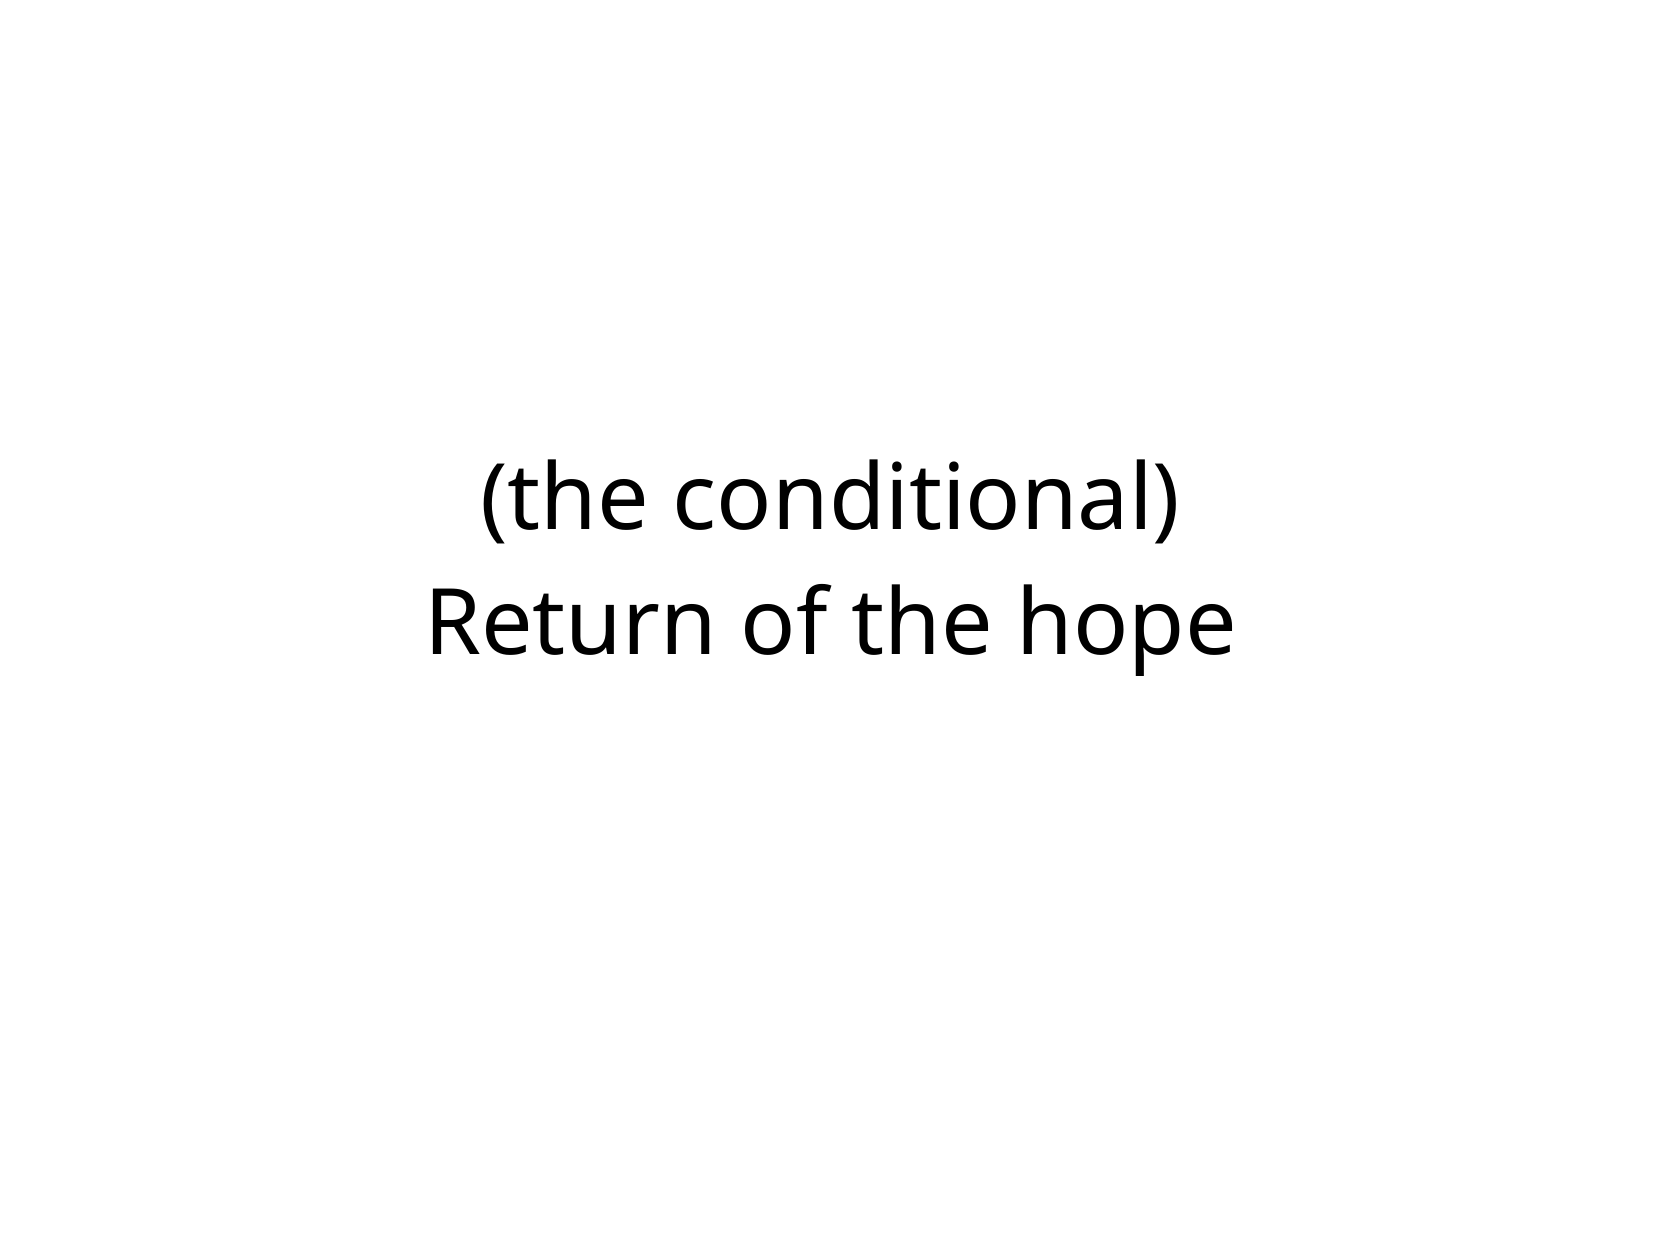

# (the conditional) Return of the hope